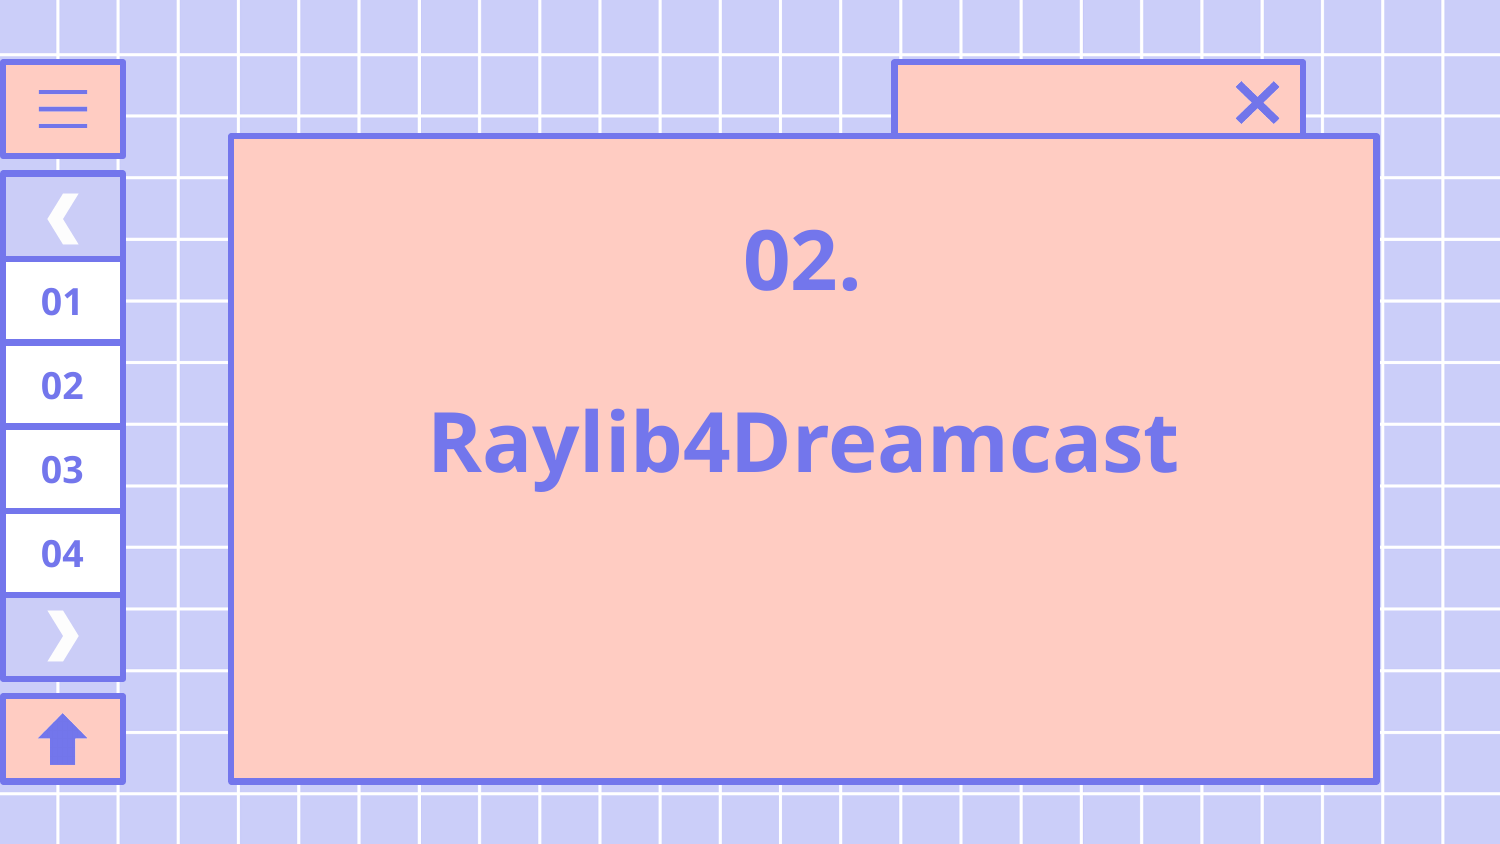

02.
01
02
# Raylib4Dreamcast
03
04